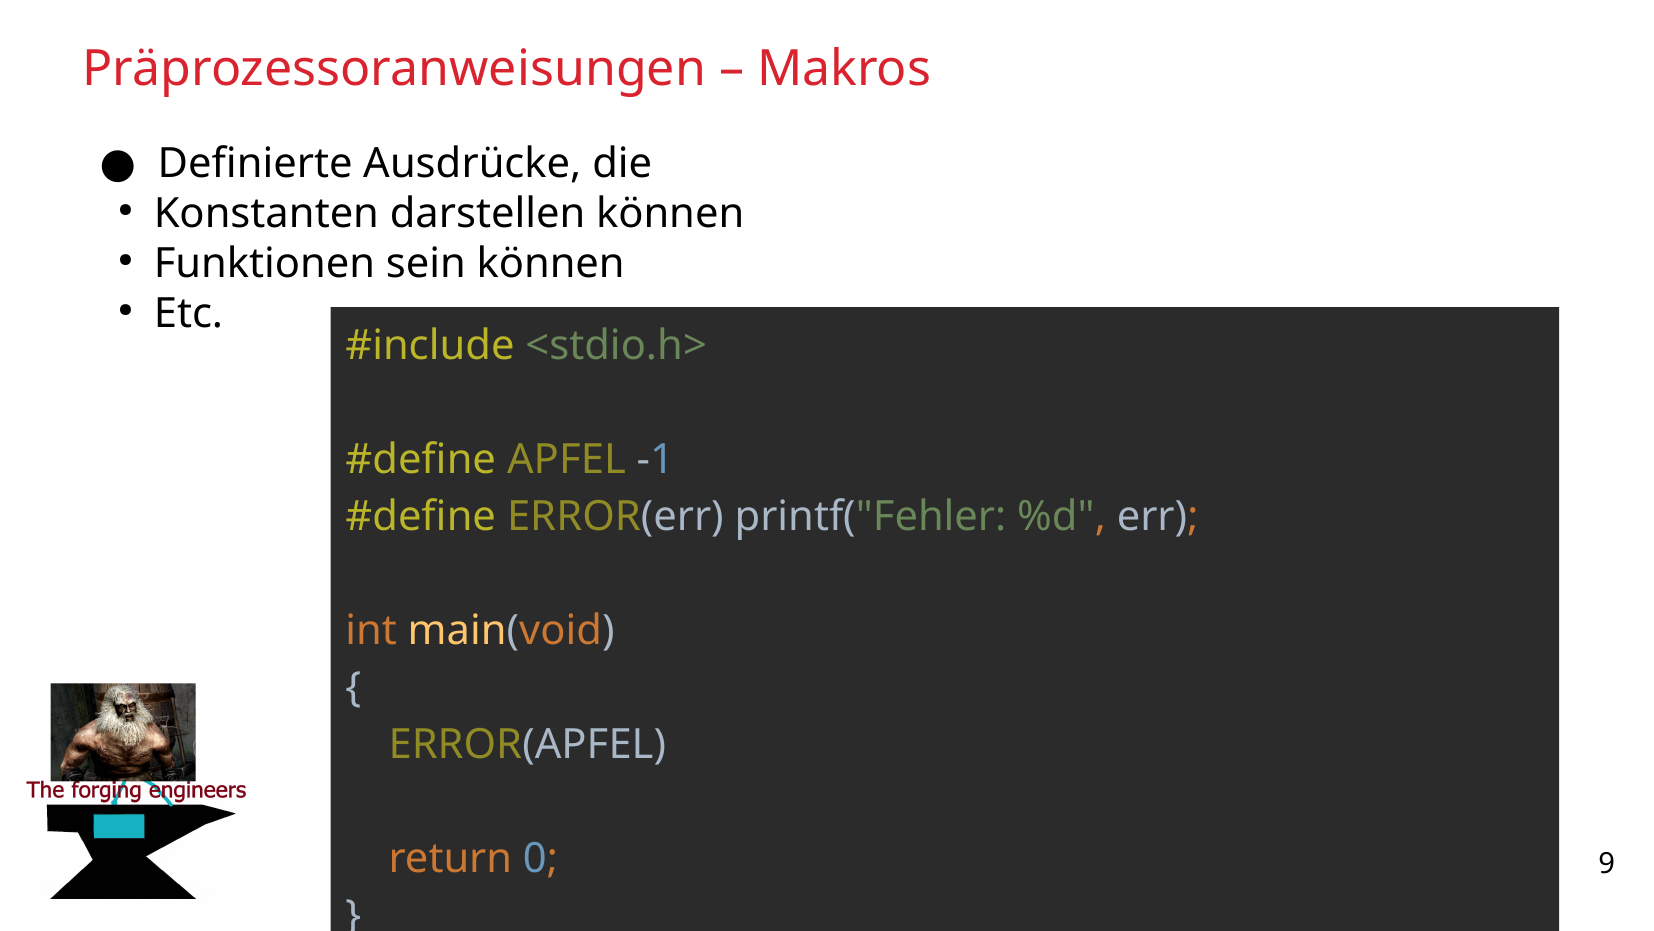

# Präprozessoranweisungen – Makros
Definierte Ausdrücke, die
Konstanten darstellen können
Funktionen sein können
Etc.
#include <stdio.h>
#define APFEL -1
#define ERROR(err) printf("Fehler: %d", err);
int main(void)
{
 ERROR(APFEL)
 return 0;
}